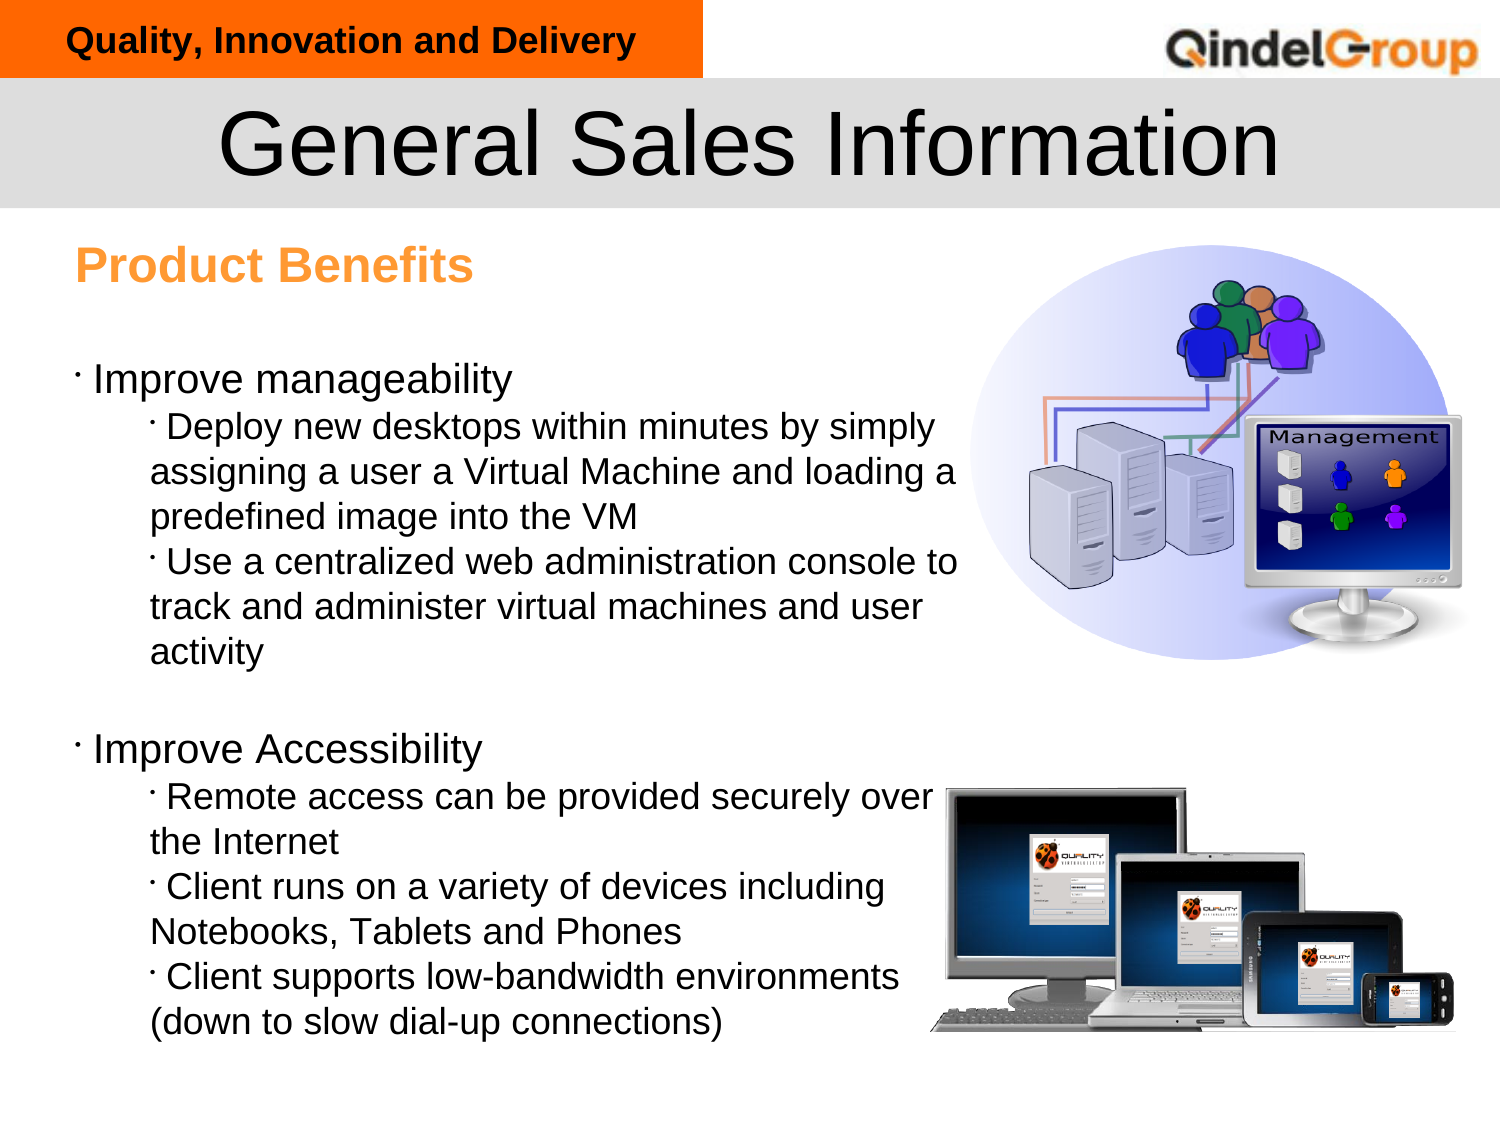

# General Sales Information
Product Benefits
 Improve manageability
 Deploy new desktops within minutes by simply assigning a user a Virtual Machine and loading a predefined image into the VM
 Use a centralized web administration console to track and administer virtual machines and user activity
 Improve Accessibility
 Remote access can be provided securely over the Internet
 Client runs on a variety of devices including Notebooks, Tablets and Phones
 Client supports low-bandwidth environments (down to slow dial-up connections)